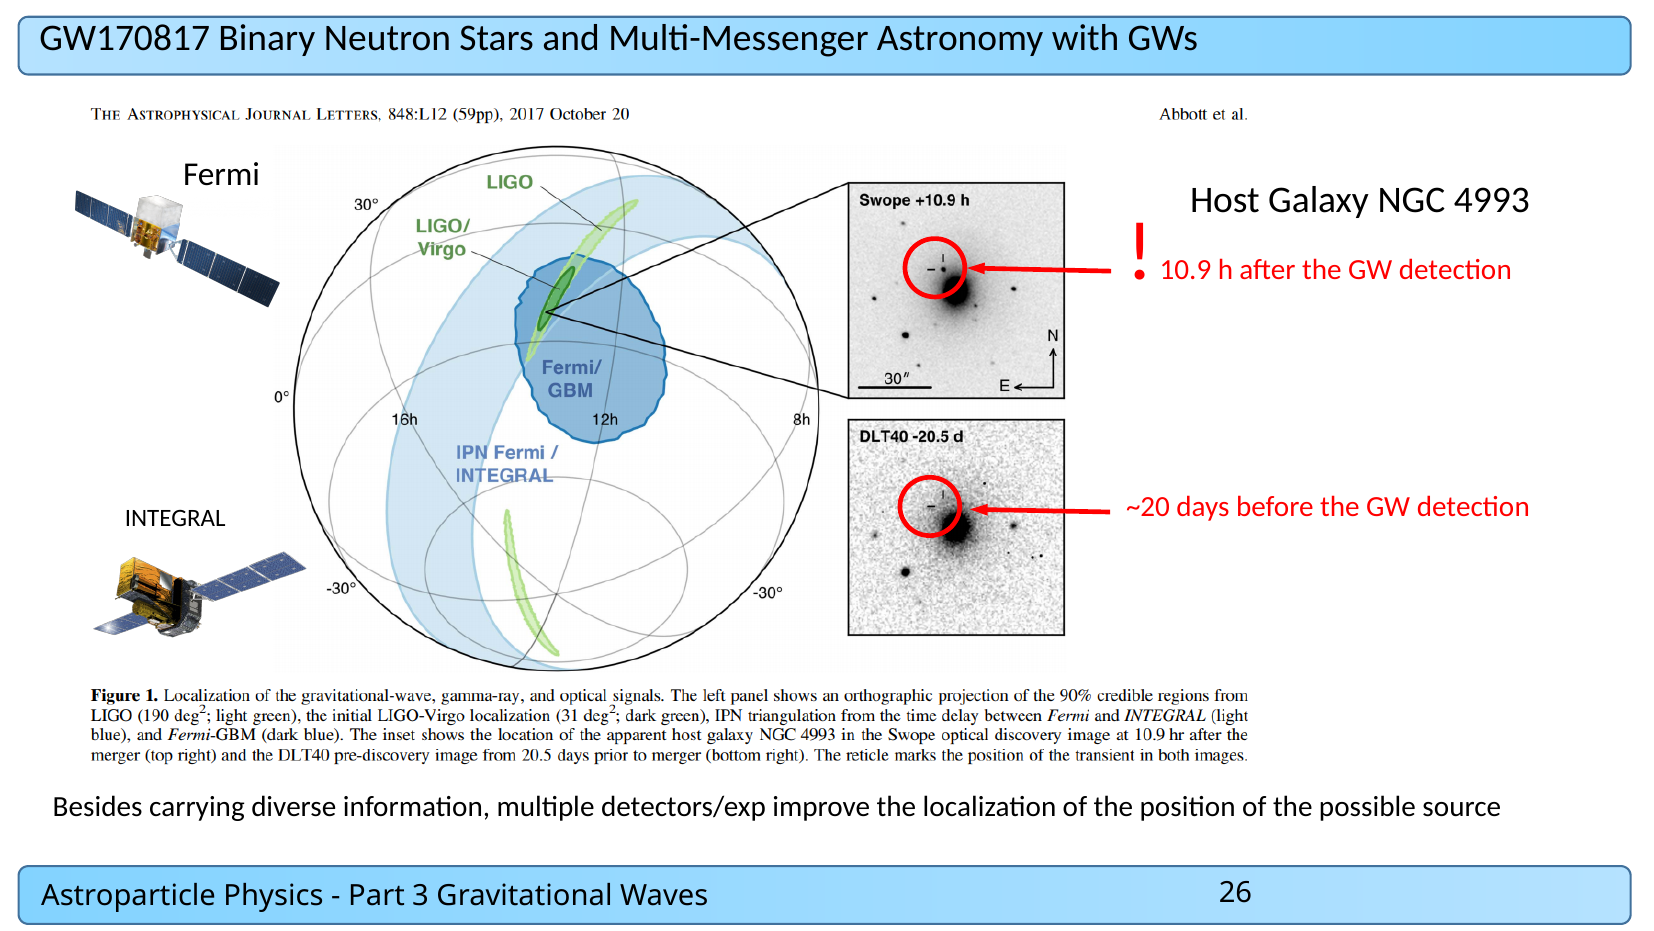

GW170817 Binary Neutron Stars and Multi-Messenger Astronomy with GWs
Fermi
Host Galaxy NGC 4993
! 10.9 h after the GW detection
~20 days before the GW detection
INTEGRAL
Besides carrying diverse information, multiple detectors/exp improve the localization of the position of the possible source
Astroparticle Physics - Part 3 Gravitational Waves